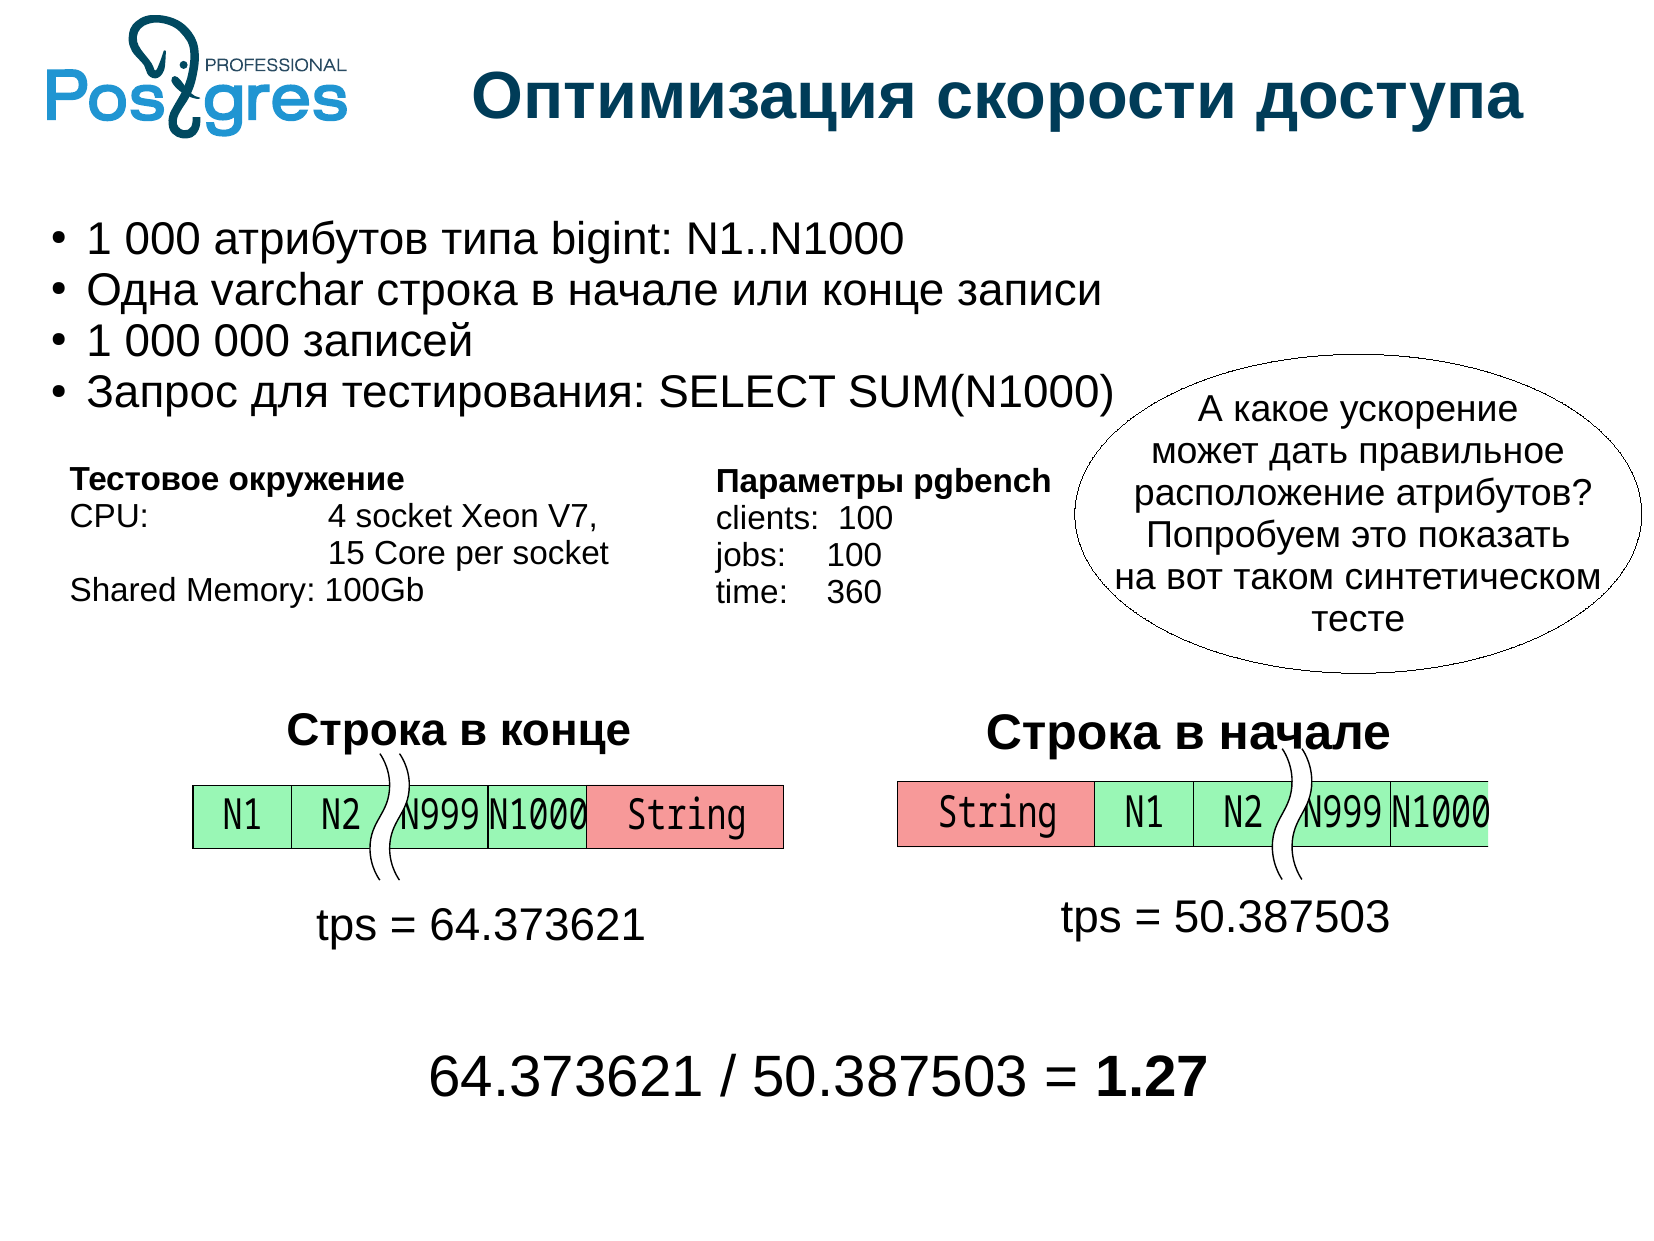

# Оптимизация скорости доступа
1 000 атрибутов типа bigint: N1..N1000
Одна varchar строка в начале или конце записи
1 000 000 записей
Запрос для тестирования: SELECT SUM(N1000)
А какое ускорение
может дать правильное
 расположение атрибутов?
Попробуем это показать
на вот таком синтетическом
тесте
Тестовое окружение
CPU:		 4 socket Xeon V7,
		 	 15 Core per socket
Shared Memory: 100Gb
Параметры pgbench
clients: 100
jobs:	 100
time:	 360
Строка в конце
Строка в начале
tps = 50.387503
tps = 64.373621
64.373621 / 50.387503 = 1.27